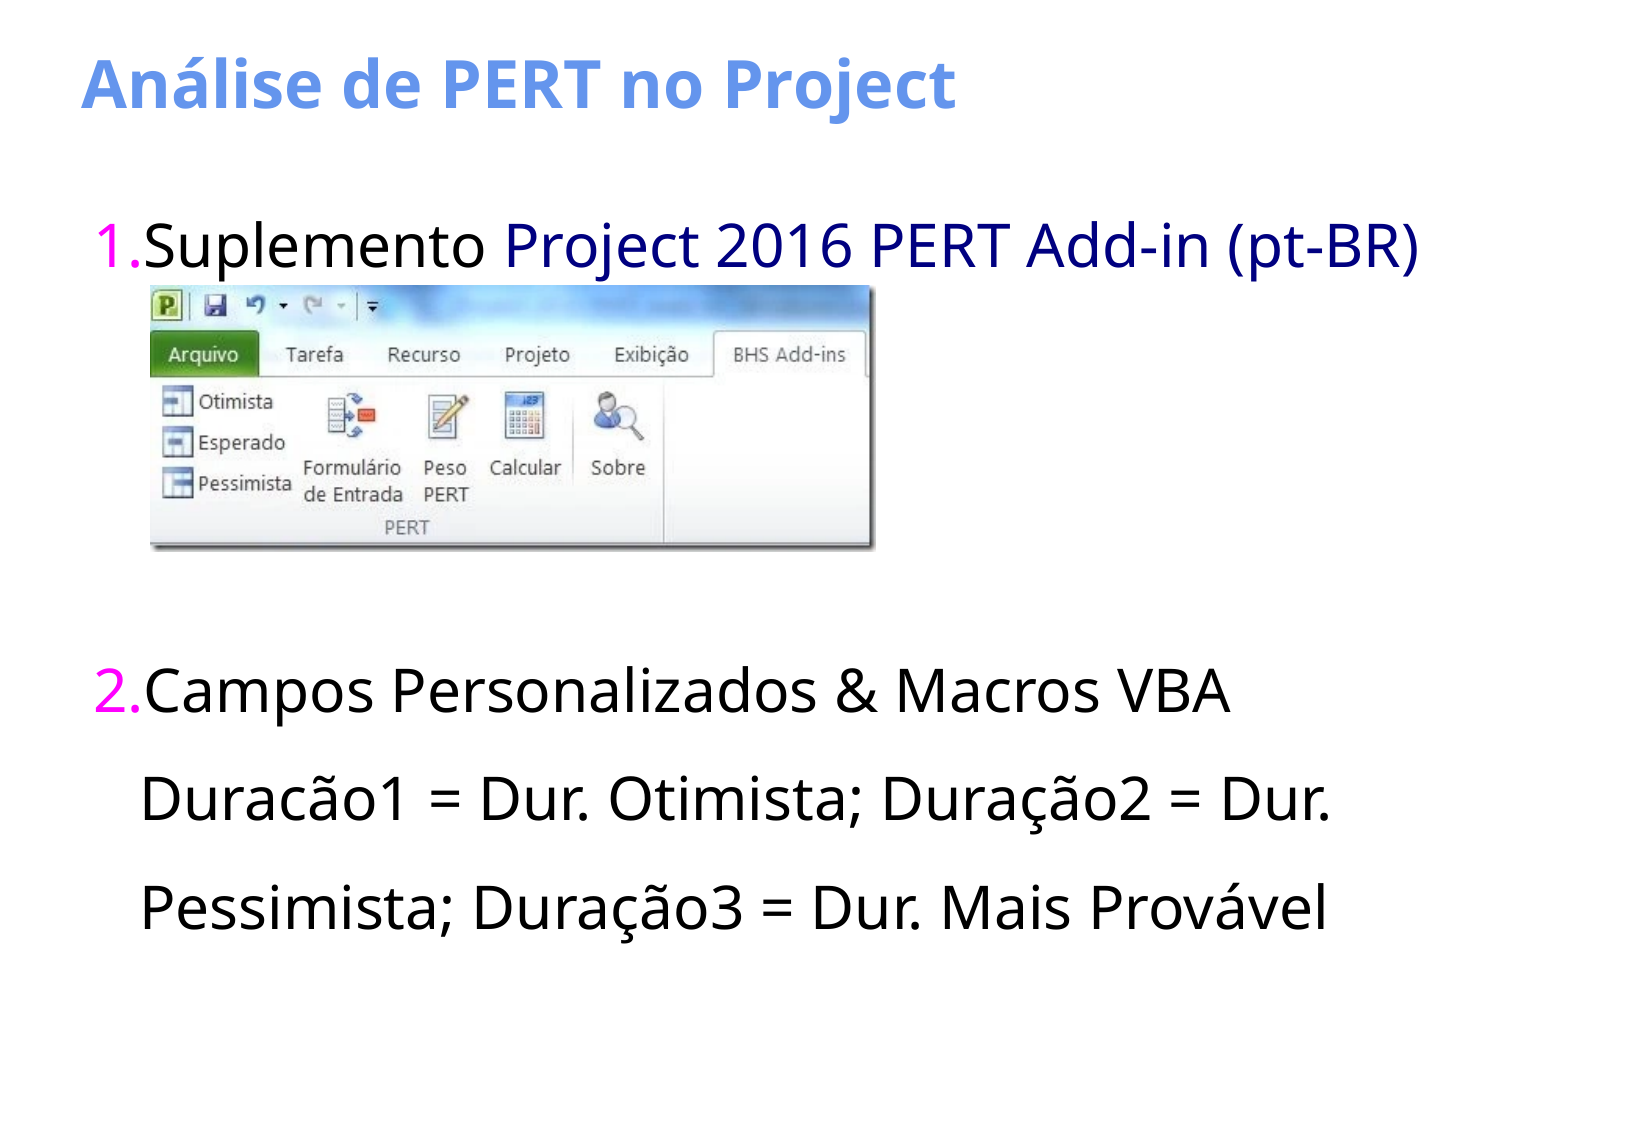

# Análise de PERT no Project
Suplemento Project 2016 PERT Add-in (pt-BR)
Campos Personalizados & Macros VBA
Duracão1 = Dur. Otimista; Duração2 = Dur. Pessimista; Duração3 = Dur. Mais Provável